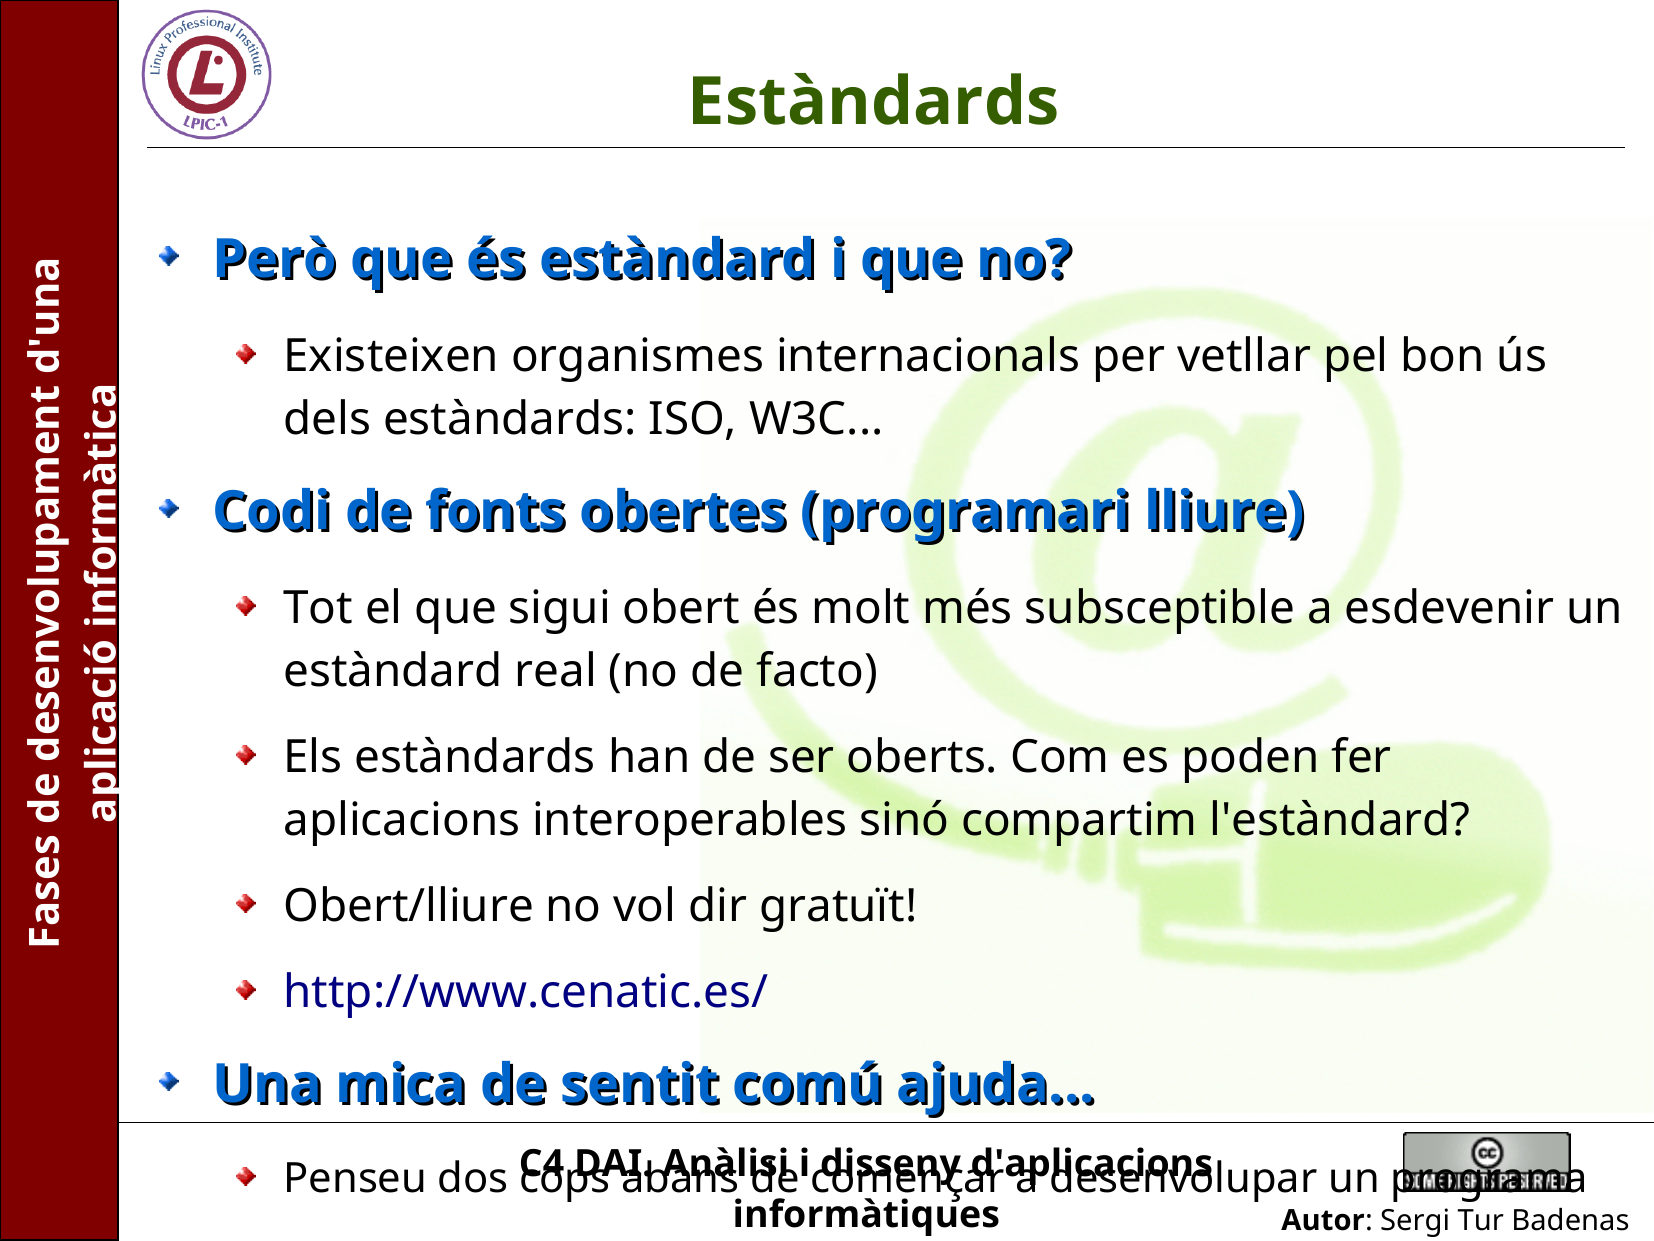

# Estàndards
Però que és estàndard i que no?
Existeixen organismes internacionals per vetllar pel bon ús dels estàndards: ISO, W3C...
Codi de fonts obertes (programari lliure)
Tot el que sigui obert és molt més subsceptible a esdevenir un estàndard real (no de facto)
Els estàndards han de ser oberts. Com es poden fer aplicacions interoperables sinó compartim l'estàndard?
Obert/lliure no vol dir gratuït!
http://www.cenatic.es/
Una mica de sentit comú ajuda...
Penseu dos cops abans de començar a desenvolupar un programa